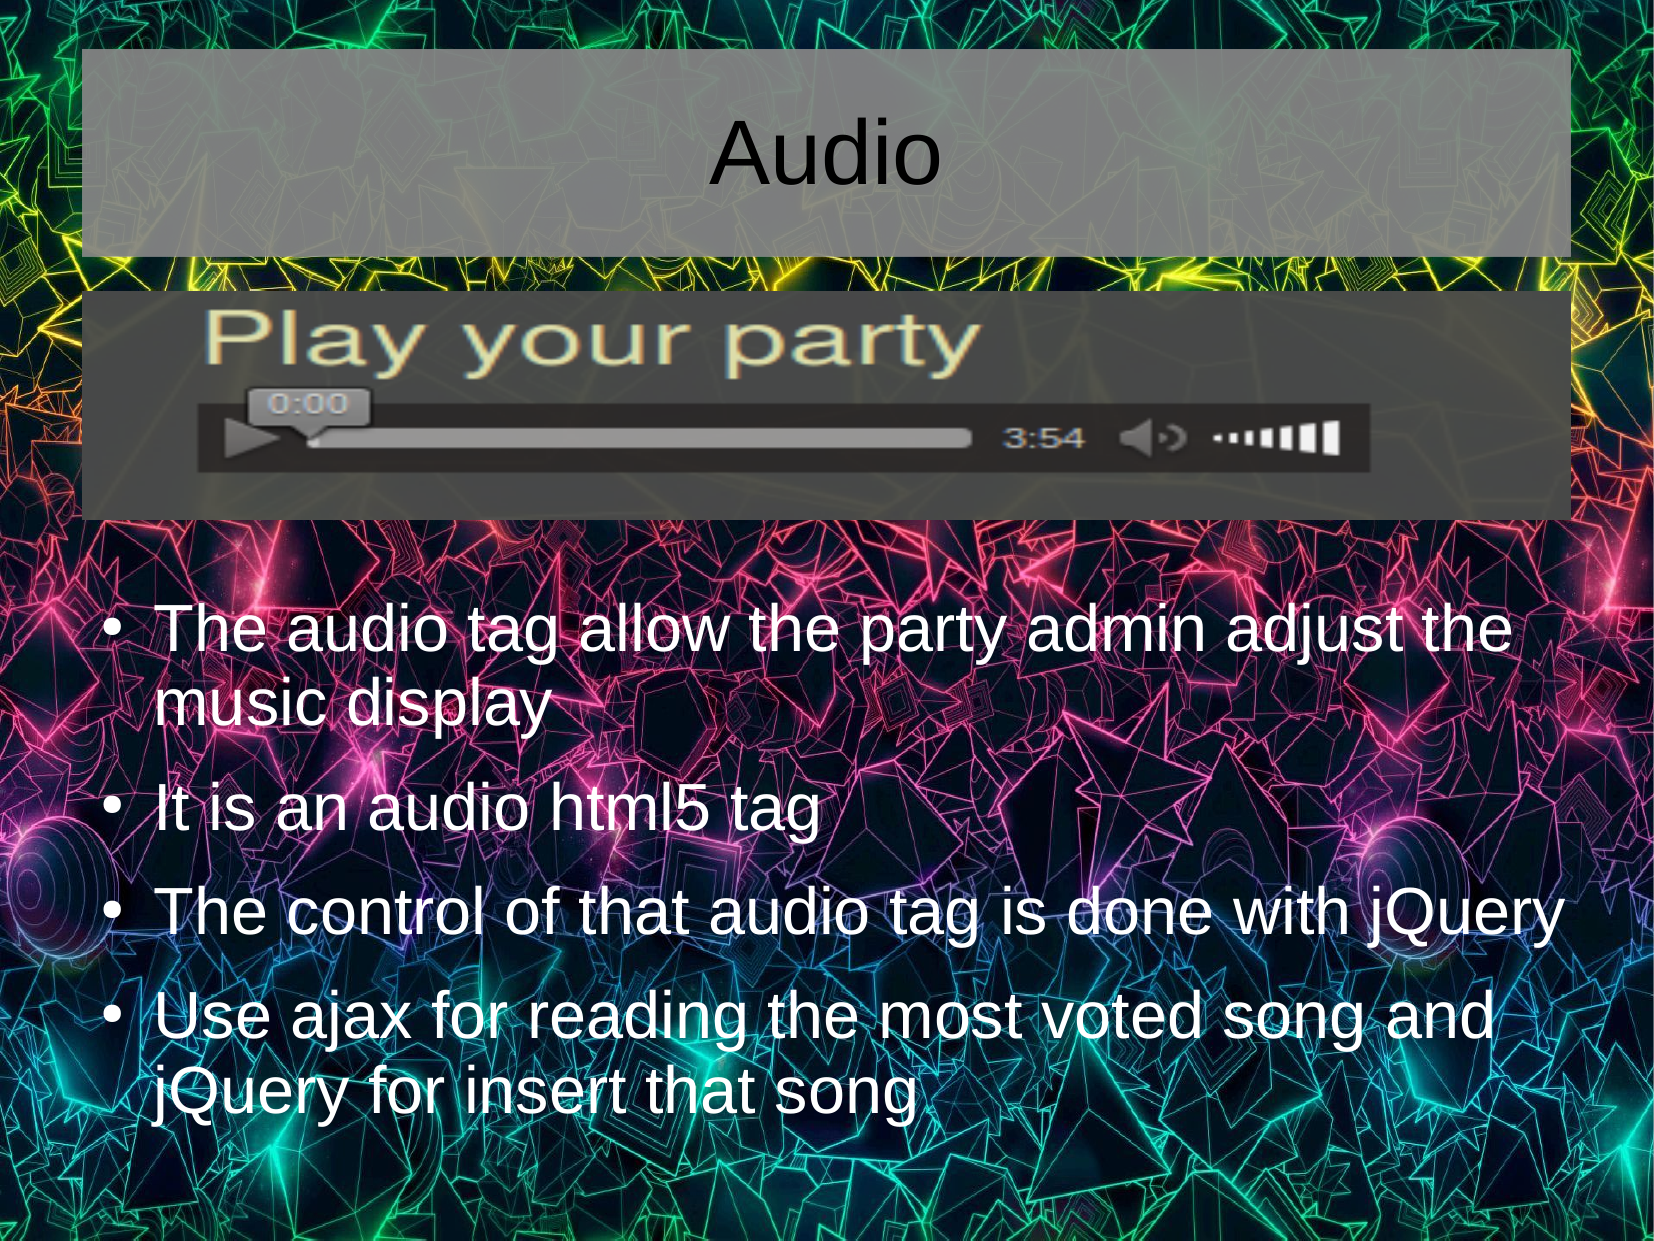

# Audio
The audio tag allow the party admin adjust the music display
It is an audio html5 tag
The control of that audio tag is done with jQuery
Use ajax for reading the most voted song and jQuery for insert that song